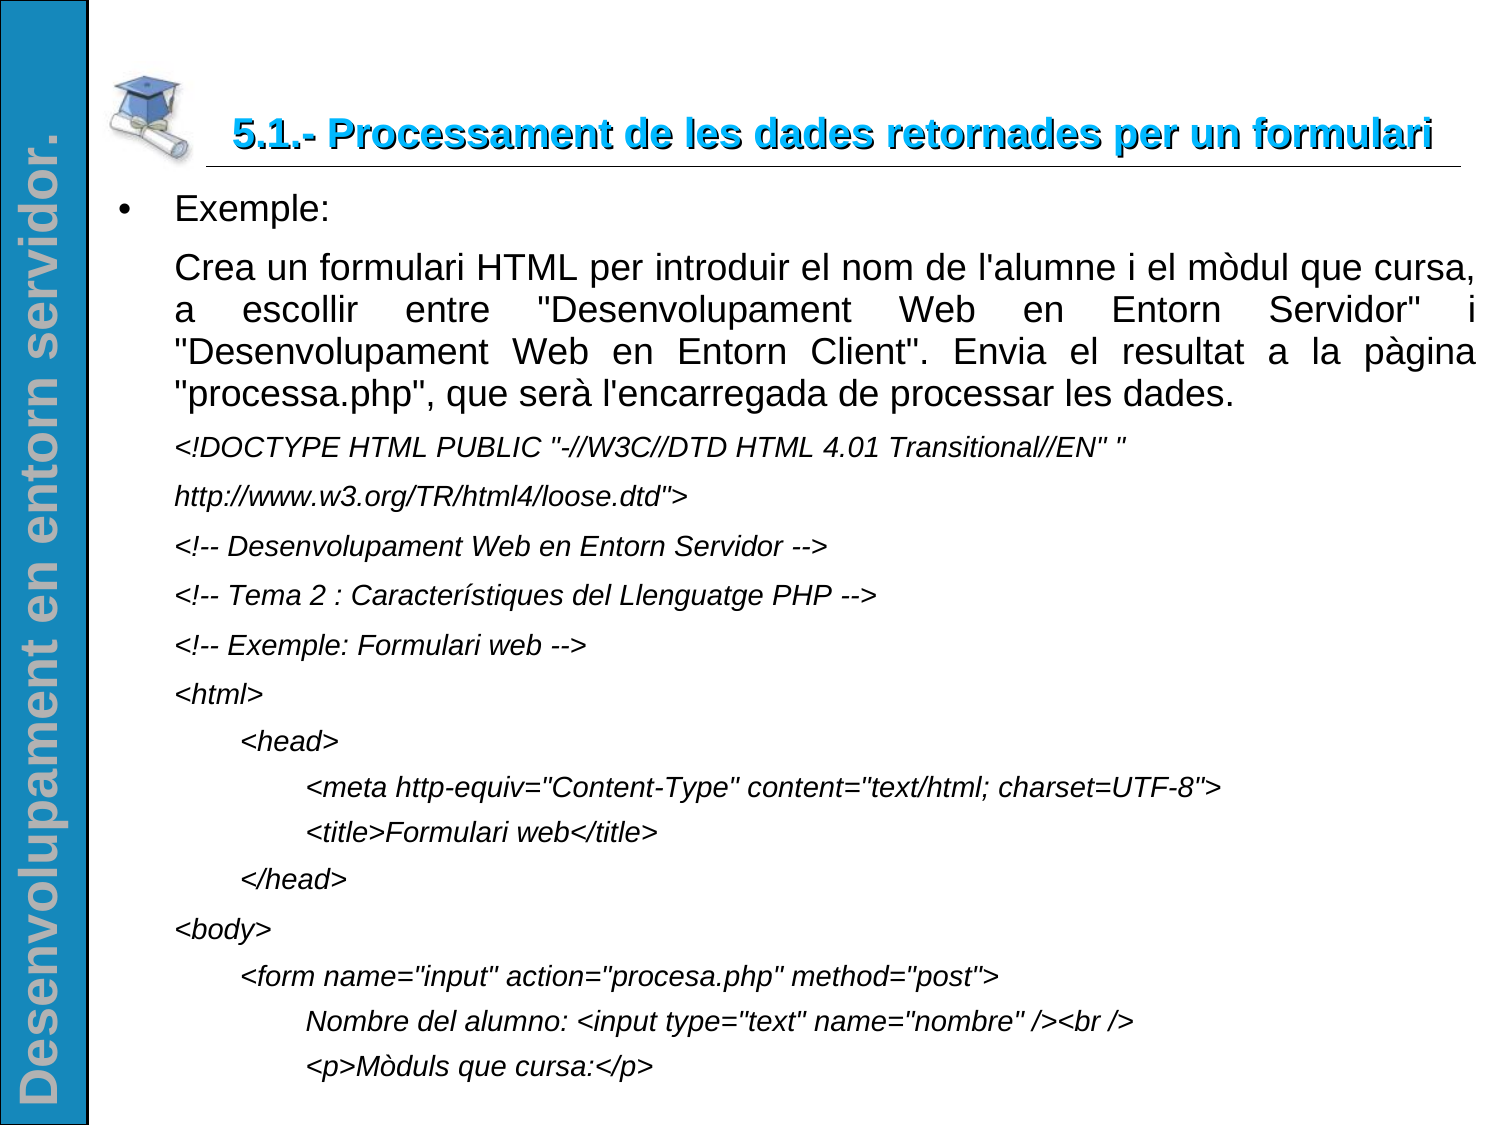

# 5.1.- Processament de les dades retornades per un formulari
Exemple:
Crea un formulari HTML per introduir el nom de l'alumne i el mòdul que cursa, a escollir entre "Desenvolupament Web en Entorn Servidor" i "Desenvolupament Web en Entorn Client". Envia el resultat a la pàgina "processa.php", que serà l'encarregada de processar les dades.
<!DOCTYPE HTML PUBLIC "-//W3C//DTD HTML 4.01 Transitional//EN" "
http://www.w3.org/TR/html4/loose.dtd">
<!-- Desenvolupament Web en Entorn Servidor -->
<!-- Tema 2 : Característiques del Llenguatge PHP -->
<!-- Exemple: Formulari web -->
<html>
<head>
<meta http-equiv="Content-Type" content="text/html; charset=UTF-8">
<title>Formulari web</title>
</head>
<body>
<form name="input" action="procesa.php" method="post">
Nombre del alumno: <input type="text" name="nombre" /><br />
<p>Mòduls que cursa:</p>